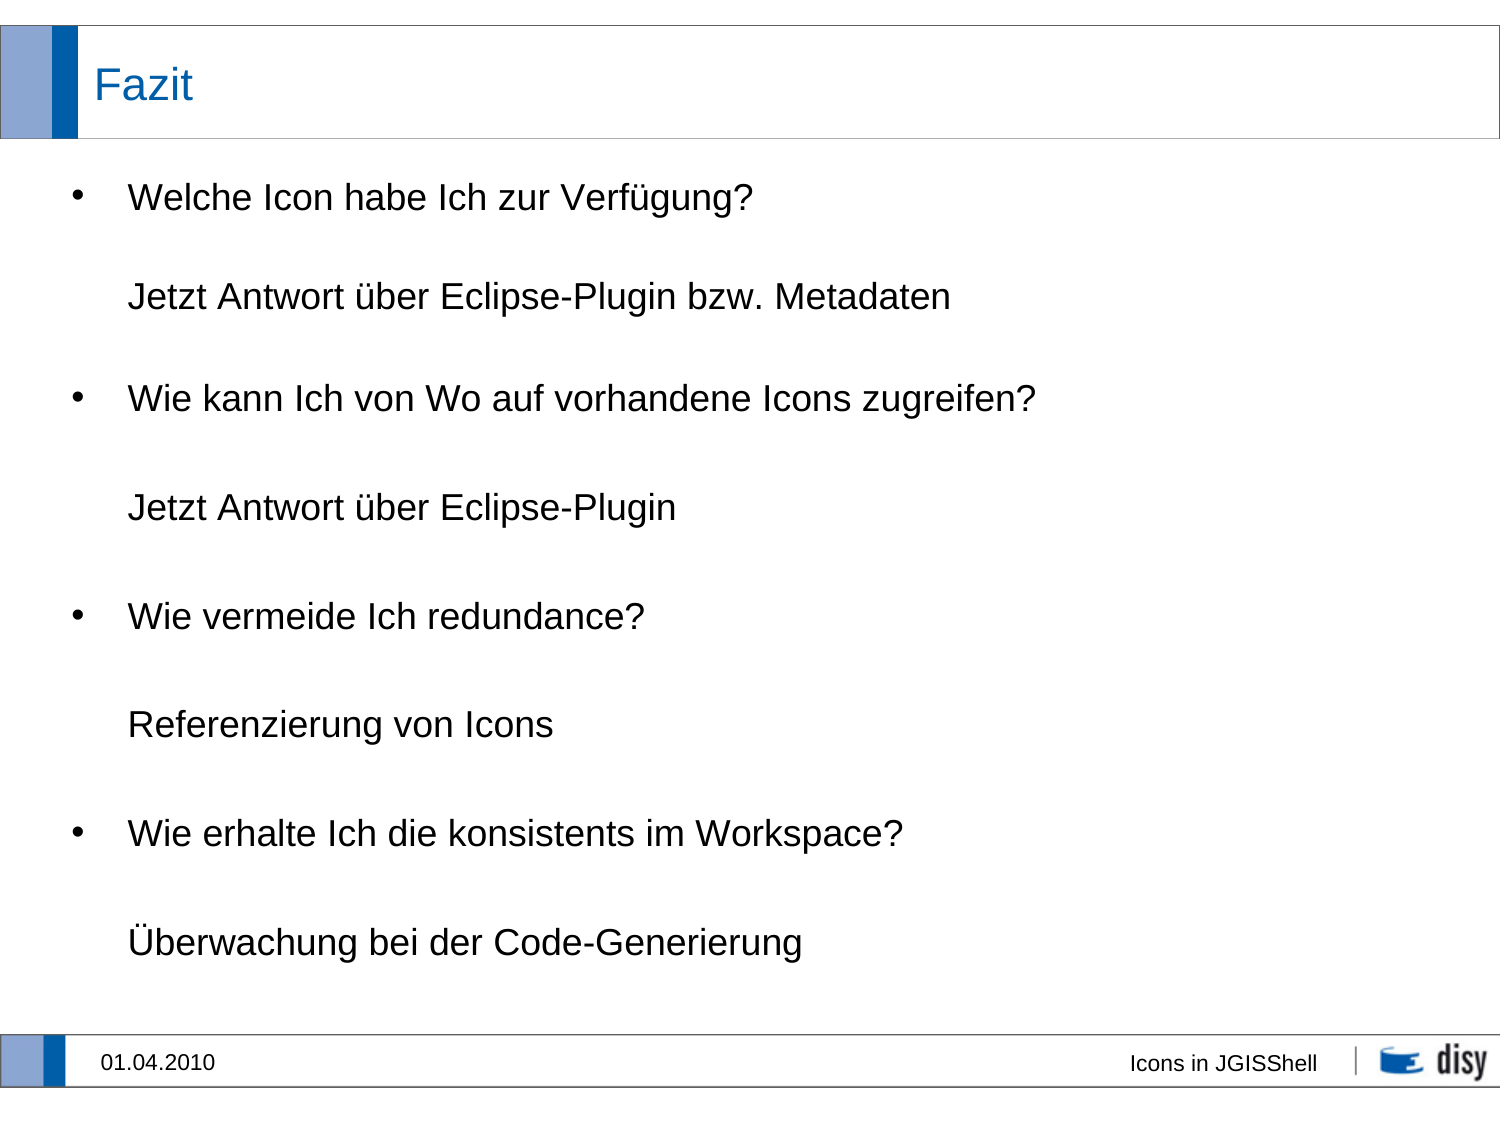

# Fazit
Welche Icon habe Ich zur Verfügung?
Jetzt Antwort über Eclipse-Plugin bzw. Metadaten
Wie kann Ich von Wo auf vorhandene Icons zugreifen?
Jetzt Antwort über Eclipse-Plugin
Wie vermeide Ich redundance?
Referenzierung von Icons
Wie erhalte Ich die konsistents im Workspace?
Überwachung bei der Code-Generierung
01.04.2010
Icons in JGISShell